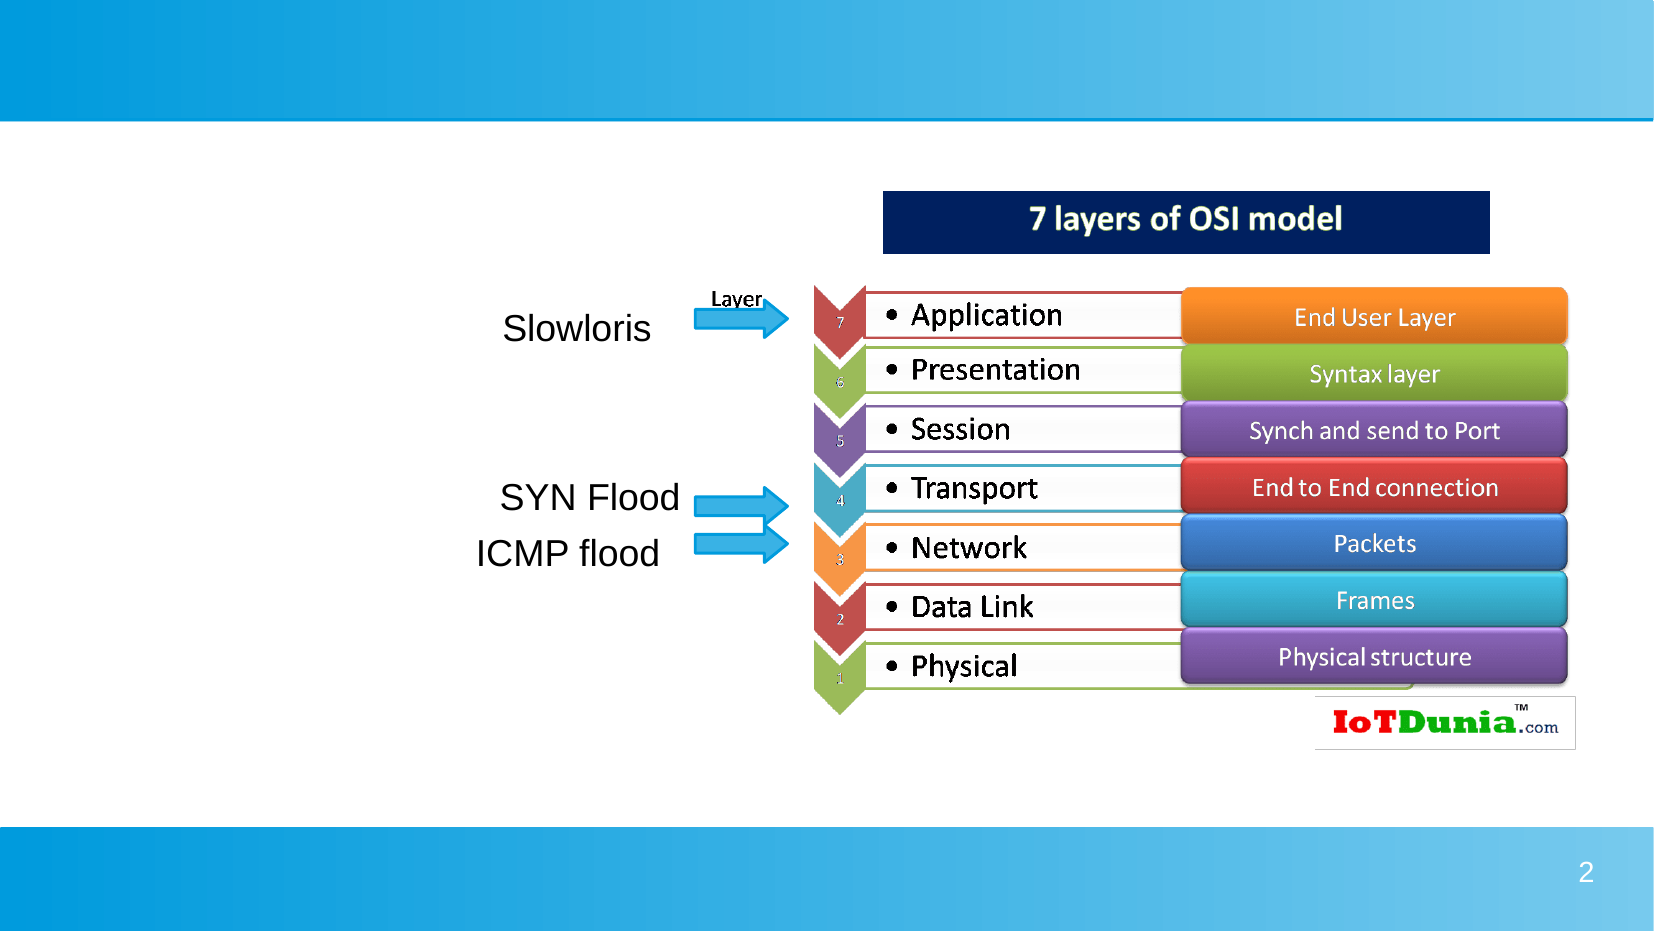

#
Slowloris
SYN Flood
ICMP flood
2